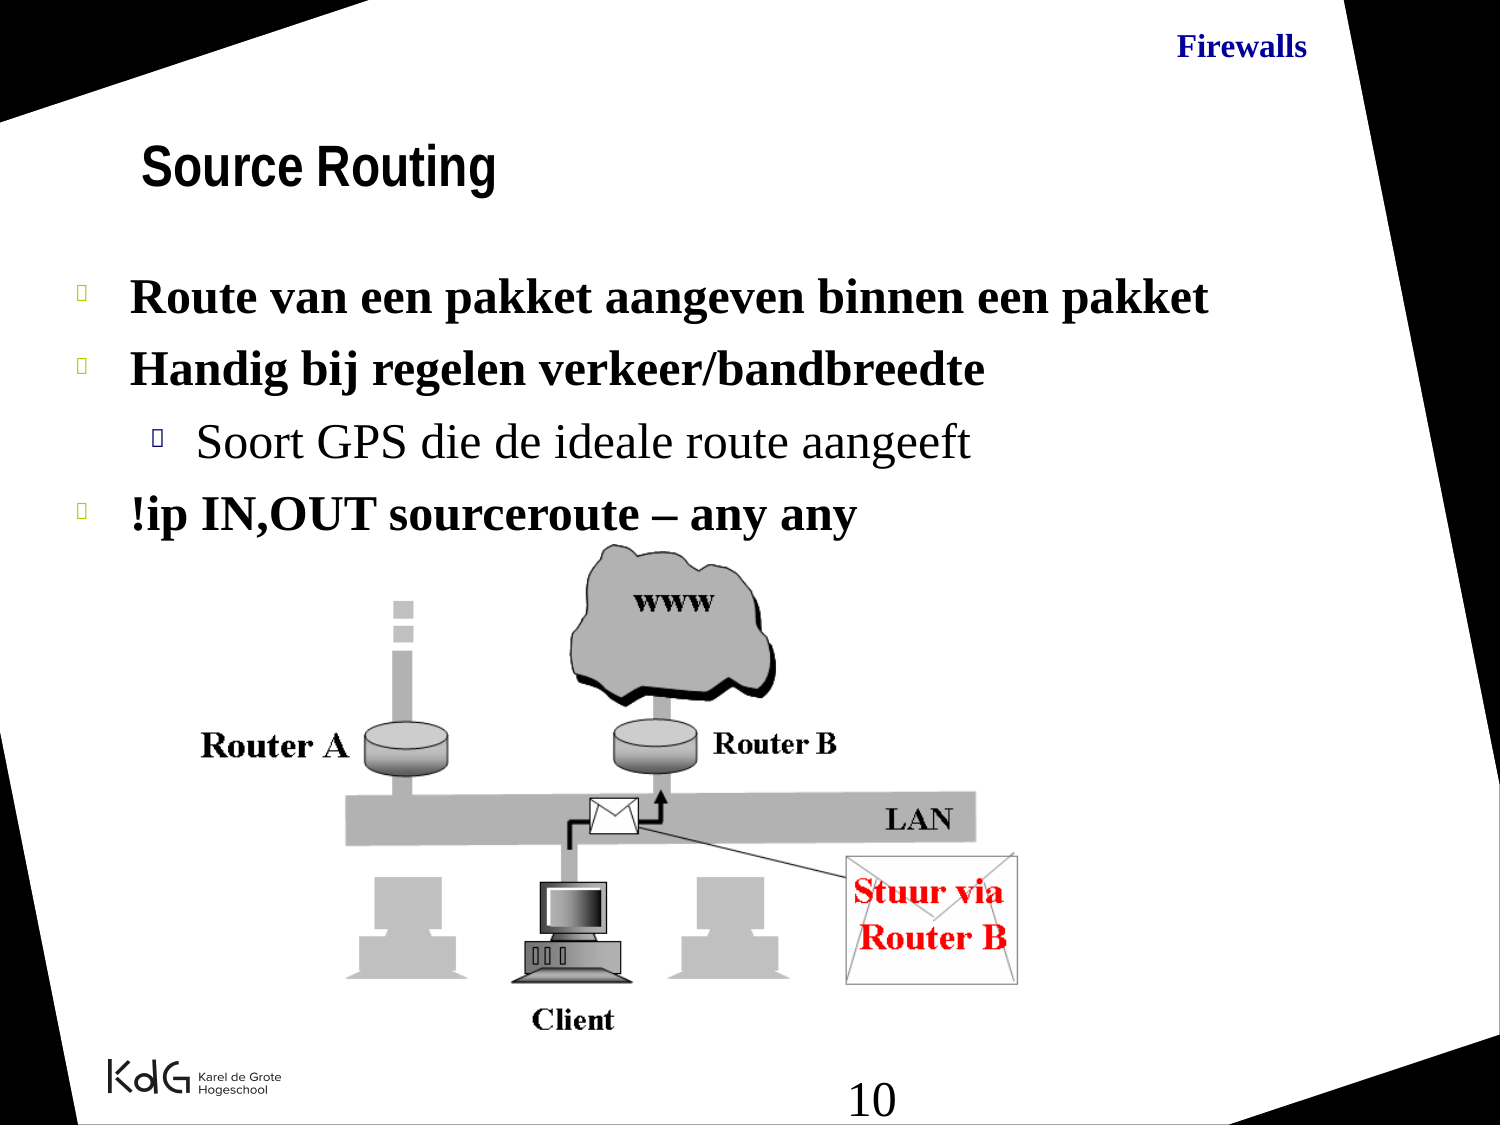

Source Routing
Route van een pakket aangeven binnen een pakket
Handig bij regelen verkeer/bandbreedte
Soort GPS die de ideale route aangeeft
!ip IN,OUT sourceroute – any any